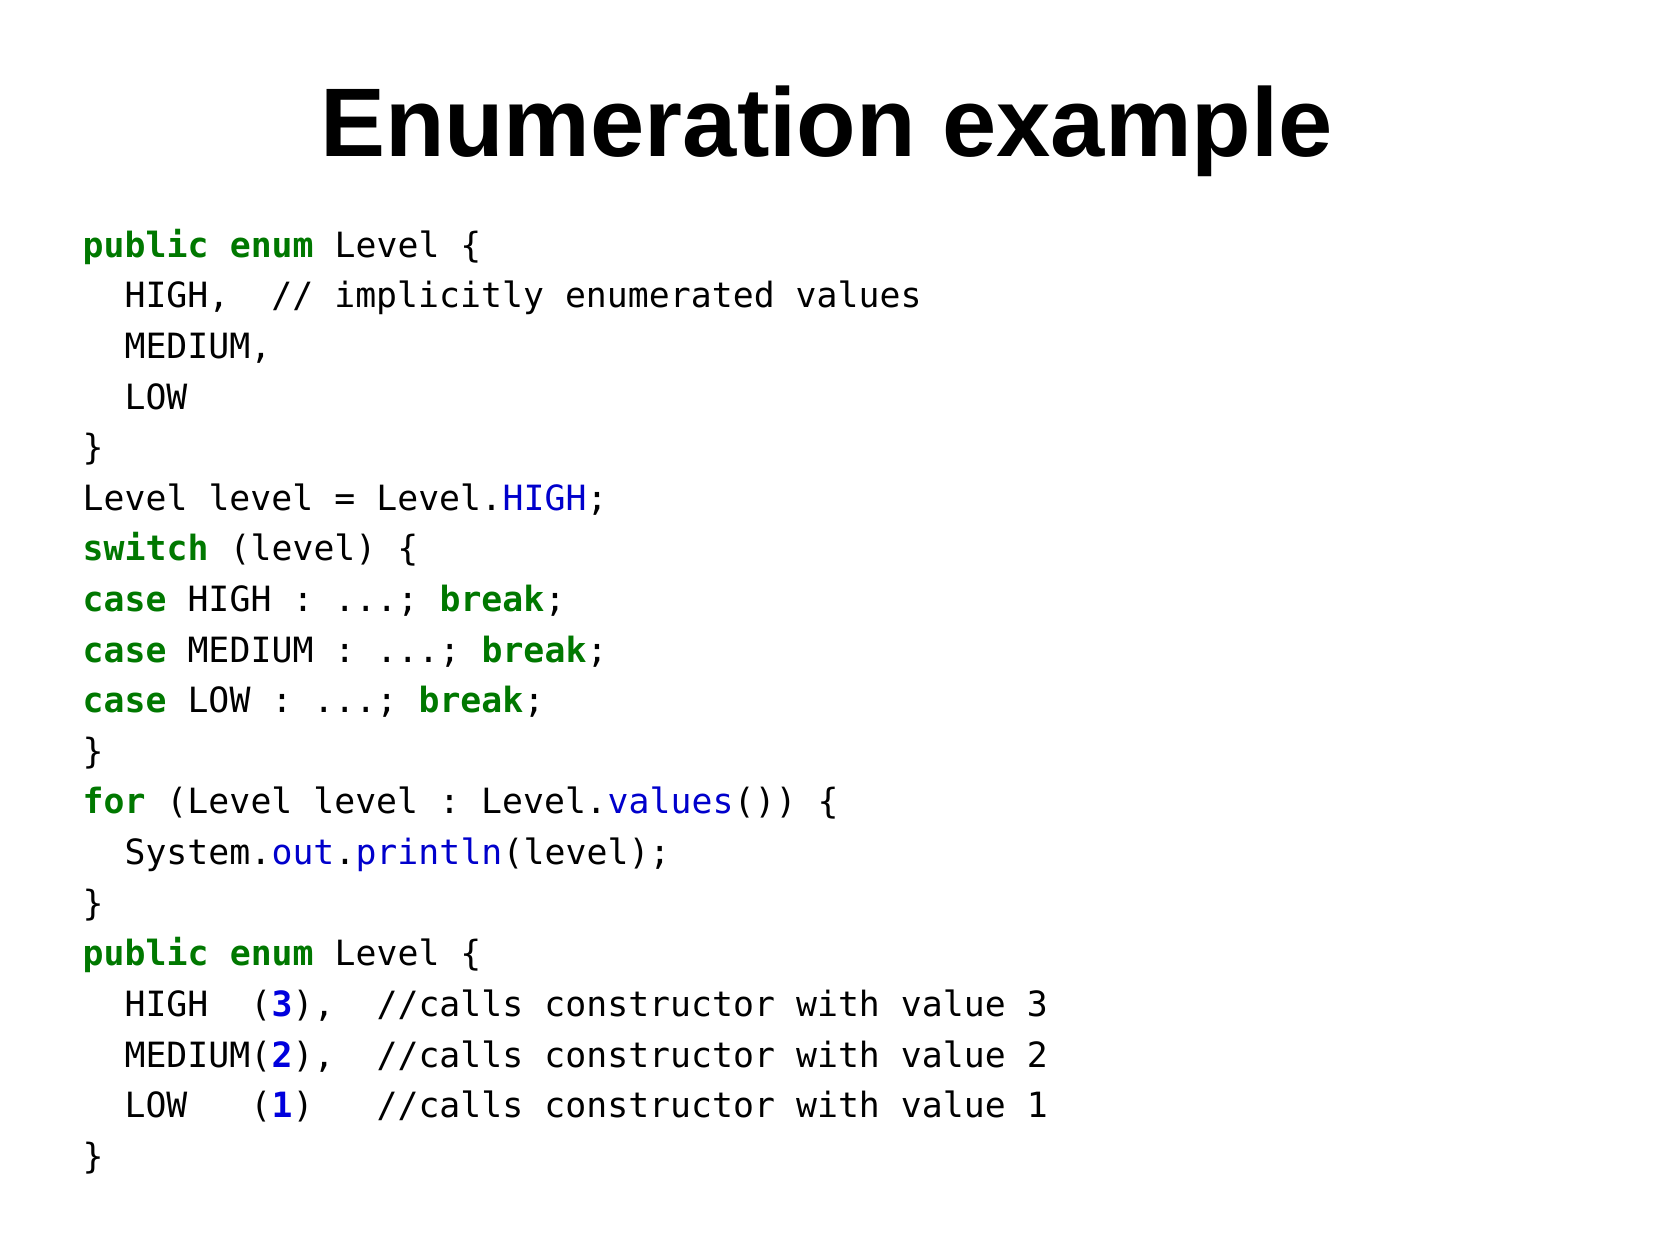

# Enumeration example
public enum Level {
 HIGH, // implicitly enumerated values
 MEDIUM,
 LOW
}
Level level = Level.HIGH;
switch (level) {
case HIGH : ...; break;
case MEDIUM : ...; break;
case LOW : ...; break;
}
for (Level level : Level.values()) {
 System.out.println(level);
}
public enum Level {
 HIGH (3), //calls constructor with value 3
 MEDIUM(2), //calls constructor with value 2
 LOW (1) //calls constructor with value 1
}